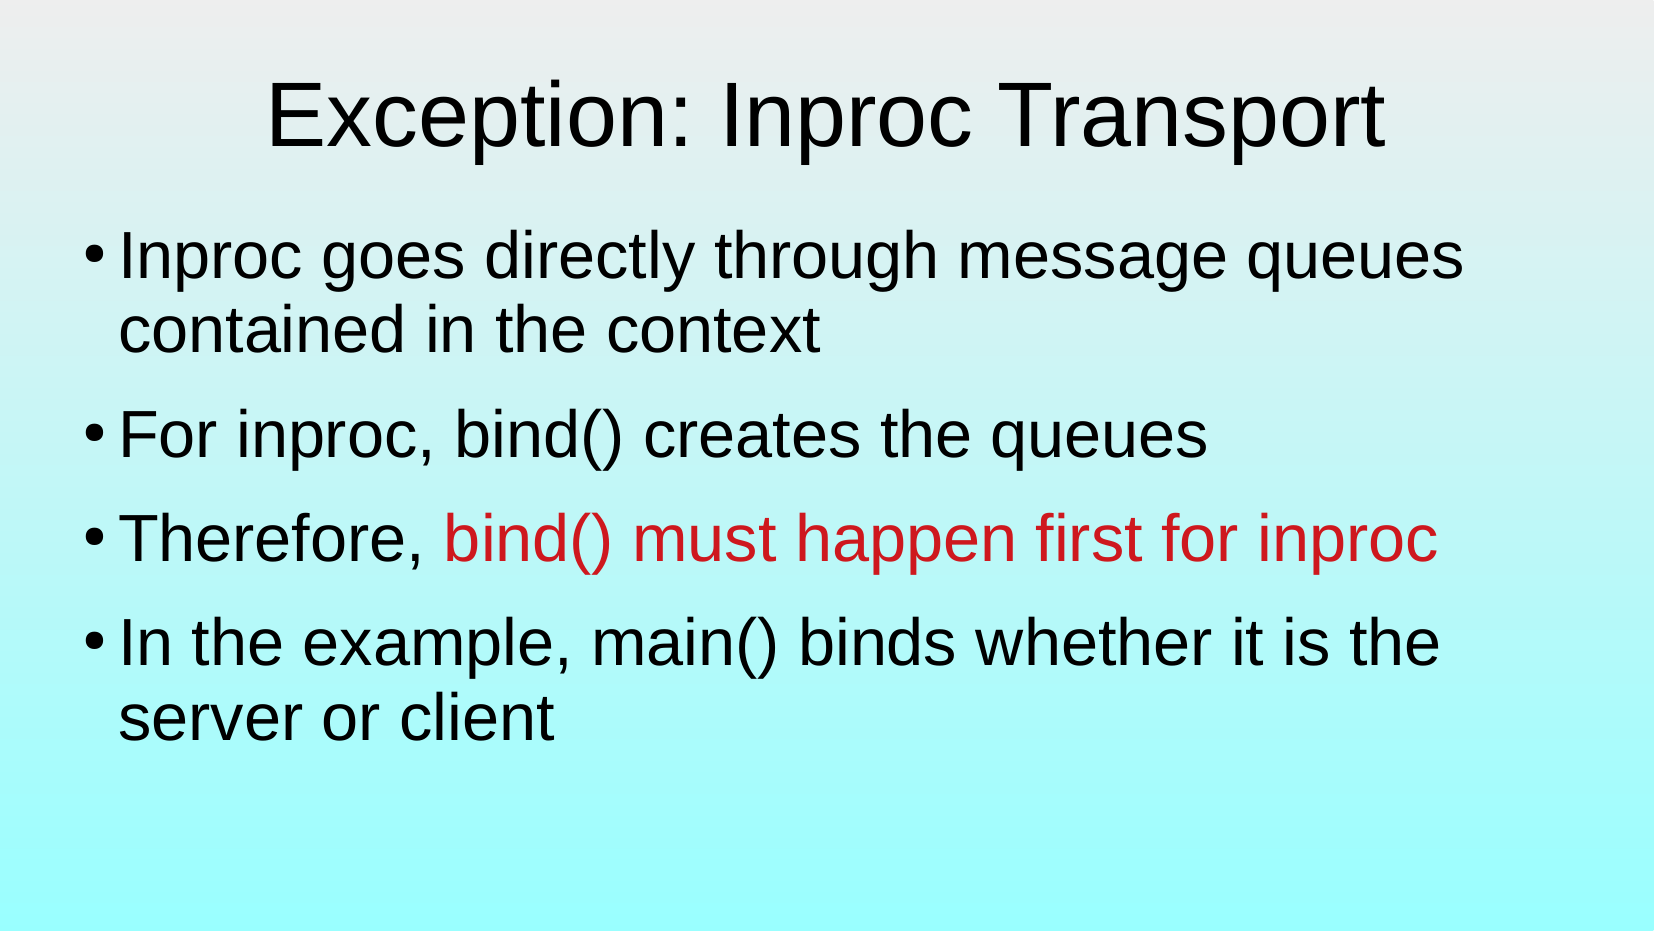

# Exception: Inproc Transport
Inproc goes directly through message queues contained in the context
For inproc, bind() creates the queues
Therefore, bind() must happen first for inproc
In the example, main() binds whether it is the server or client